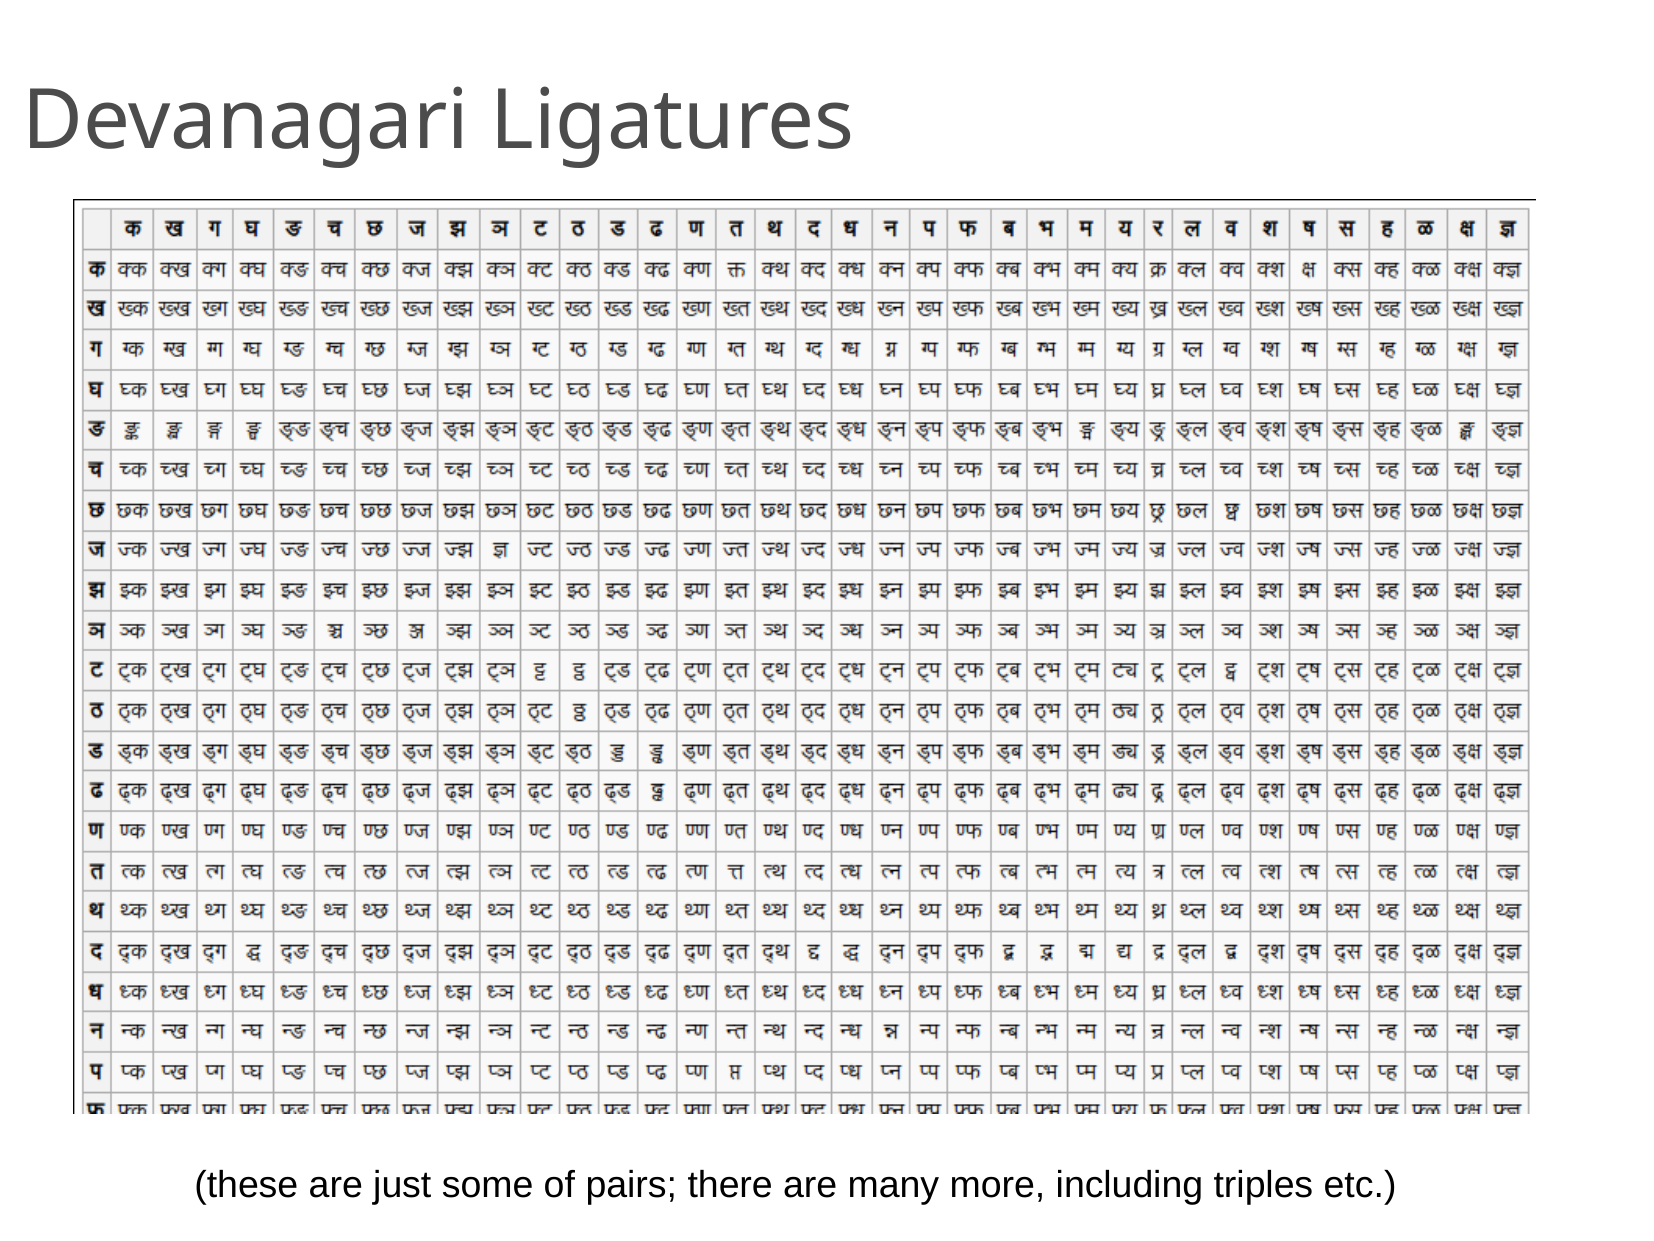

# Devanagari Ligatures
(these are just some of pairs; there are many more, including triples etc.)